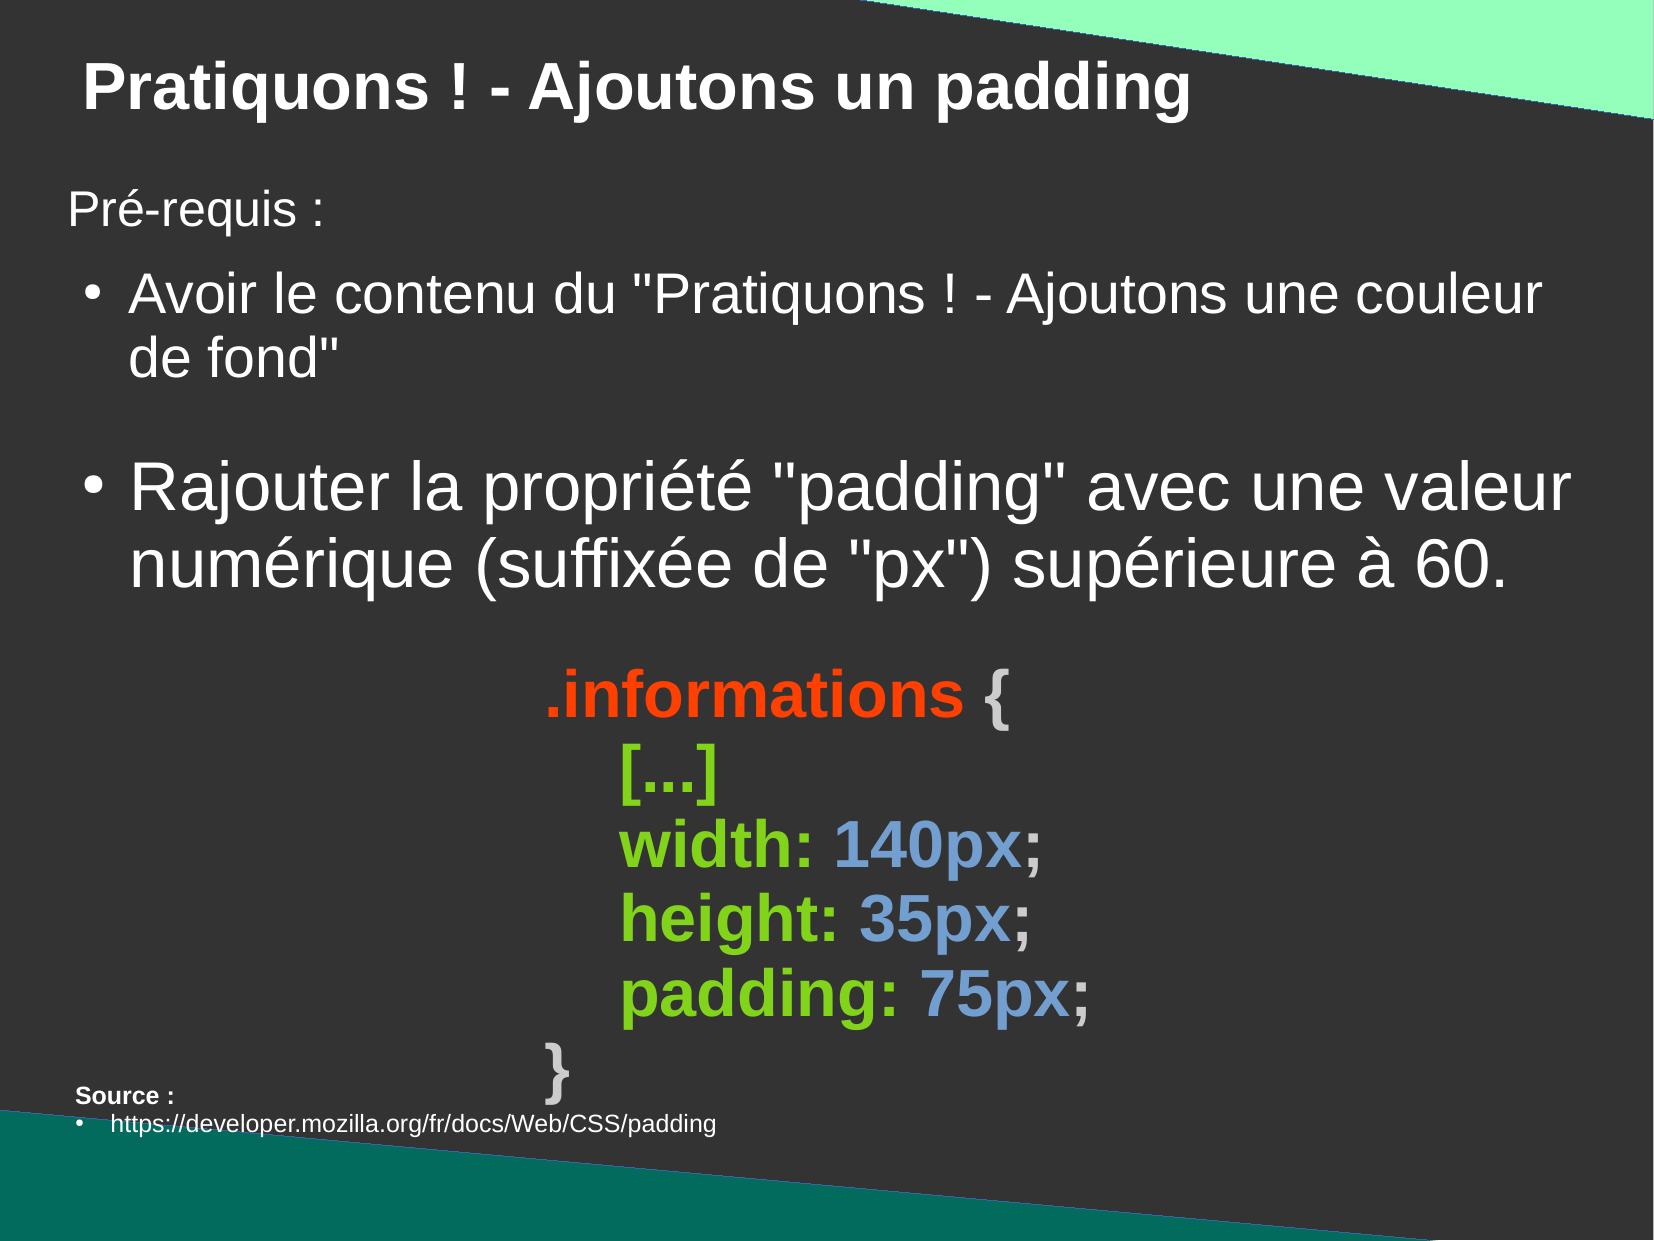

# Pratiquons ! - Ajoutons un padding
Pré-requis :
Avoir le contenu du "Pratiquons ! - Ajoutons une couleur de fond"
Rajouter la propriété "padding" avec une valeur numérique (suffixée de "px") supérieure à 60.
.informations {
	[...]
	width: 140px;
	height: 35px;
	padding: 75px;
}
Source :
https://developer.mozilla.org/fr/docs/Web/CSS/padding